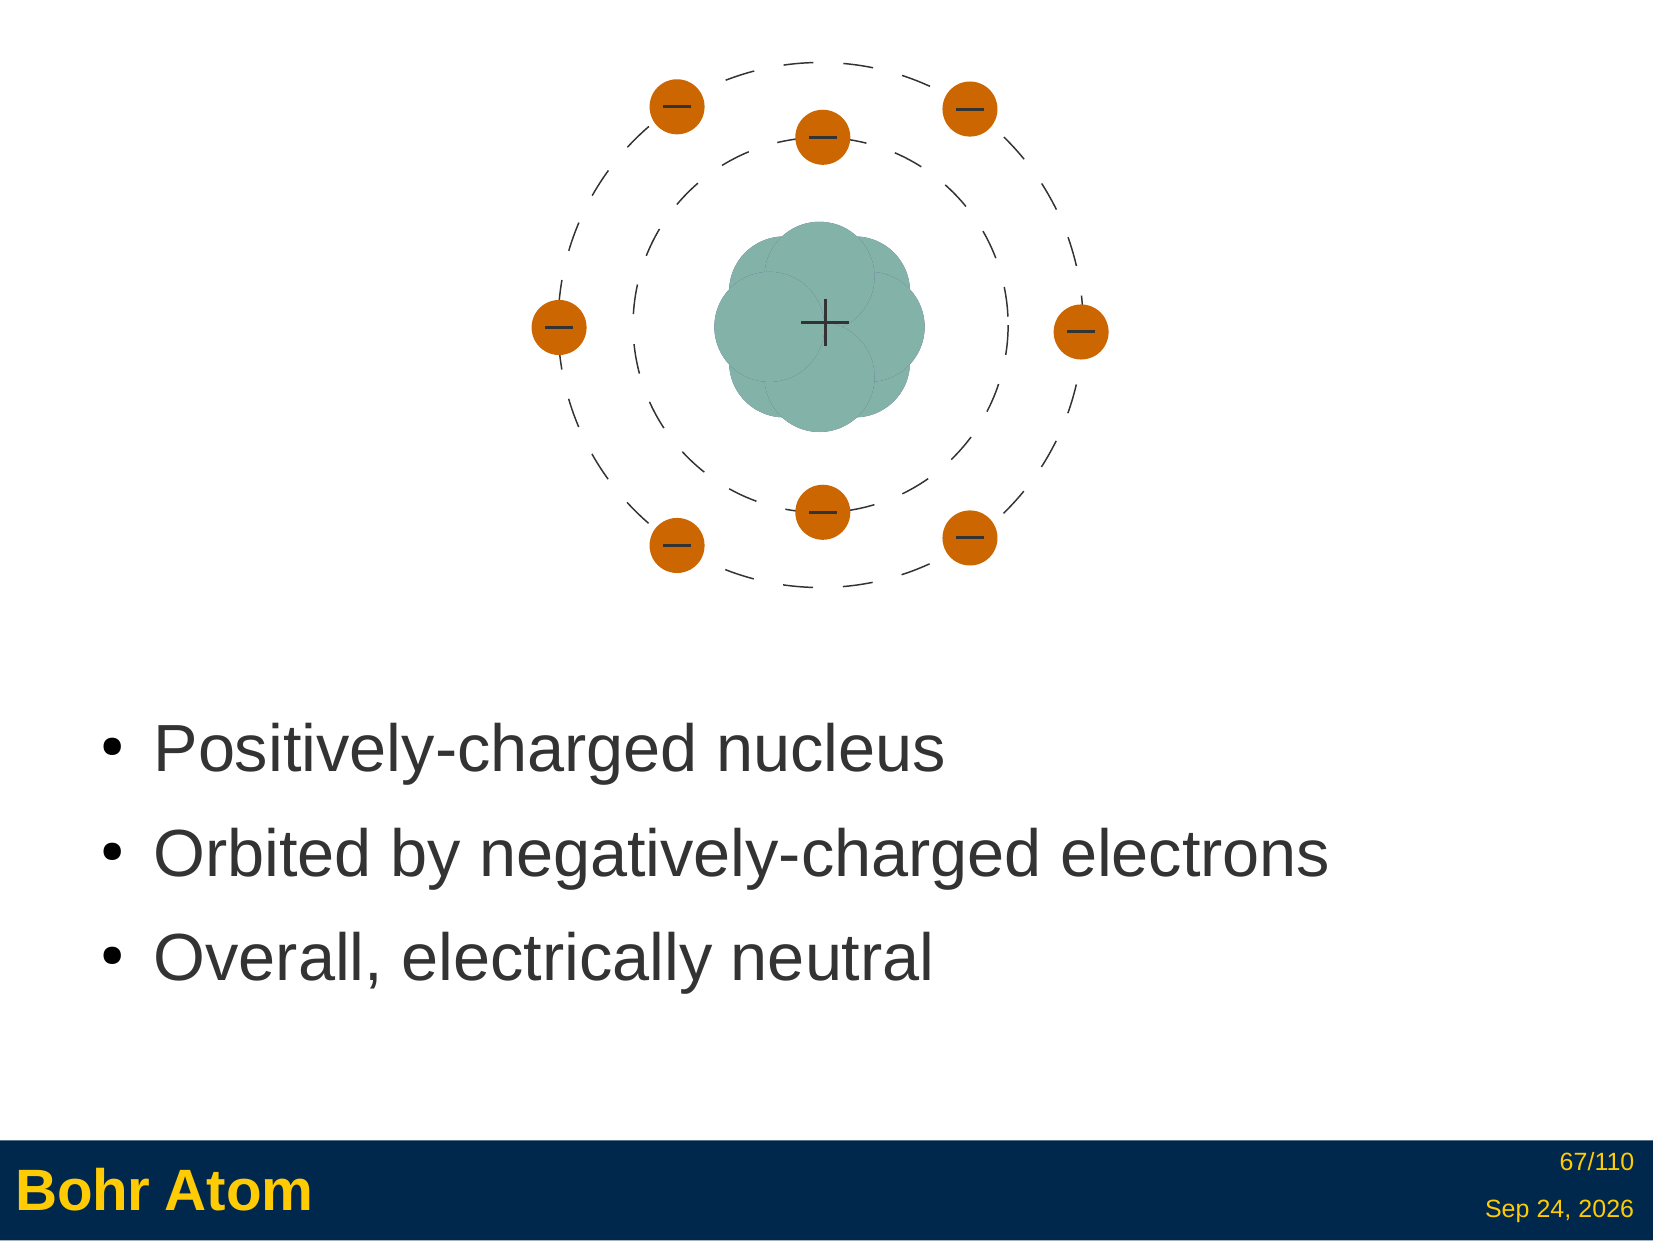

Positively-charged nucleus
Orbited by negatively-charged electrons
Overall, electrically neutral
# Bohr Atom
67